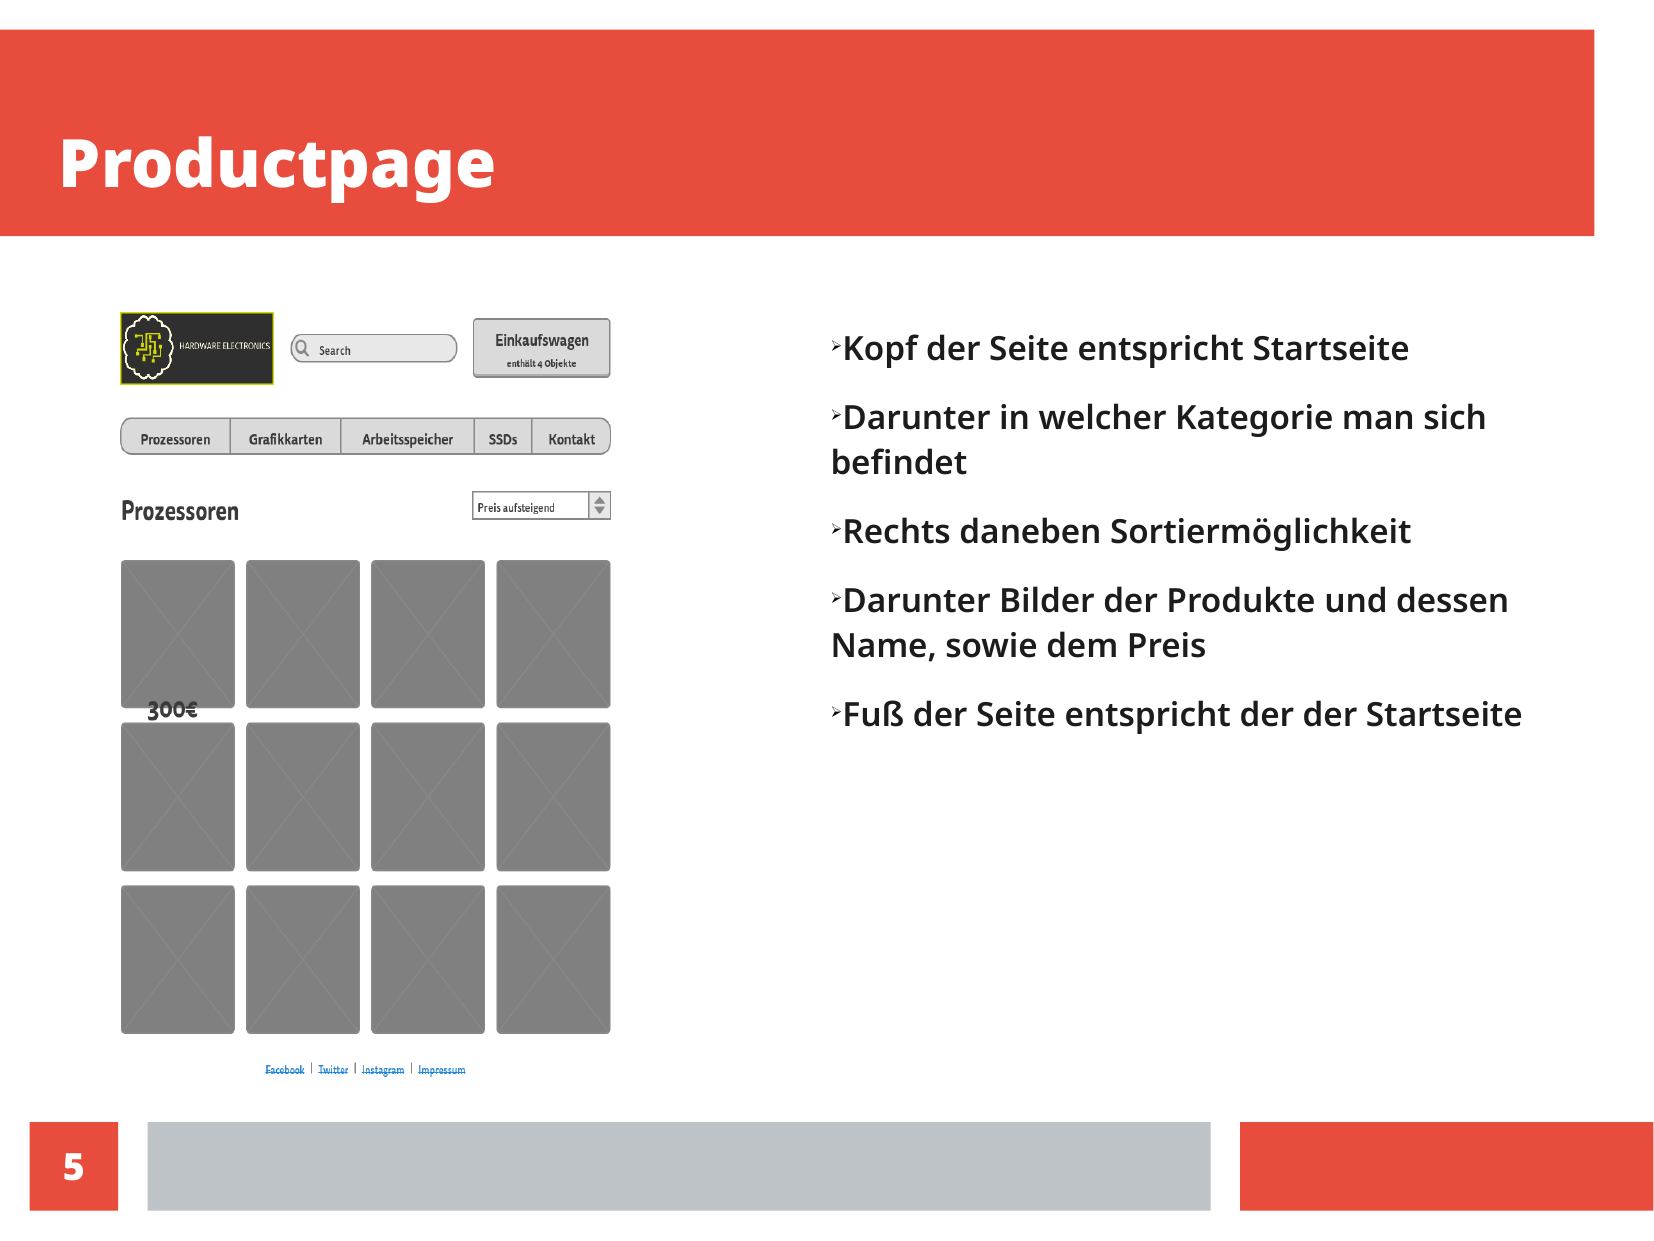

# Productpage
Kopf der Seite entspricht Startseite
Darunter in welcher Kategorie man sich befindet
Rechts daneben Sortiermöglichkeit
Darunter Bilder der Produkte und dessen Name, sowie dem Preis
Fuß der Seite entspricht der der Startseite
5